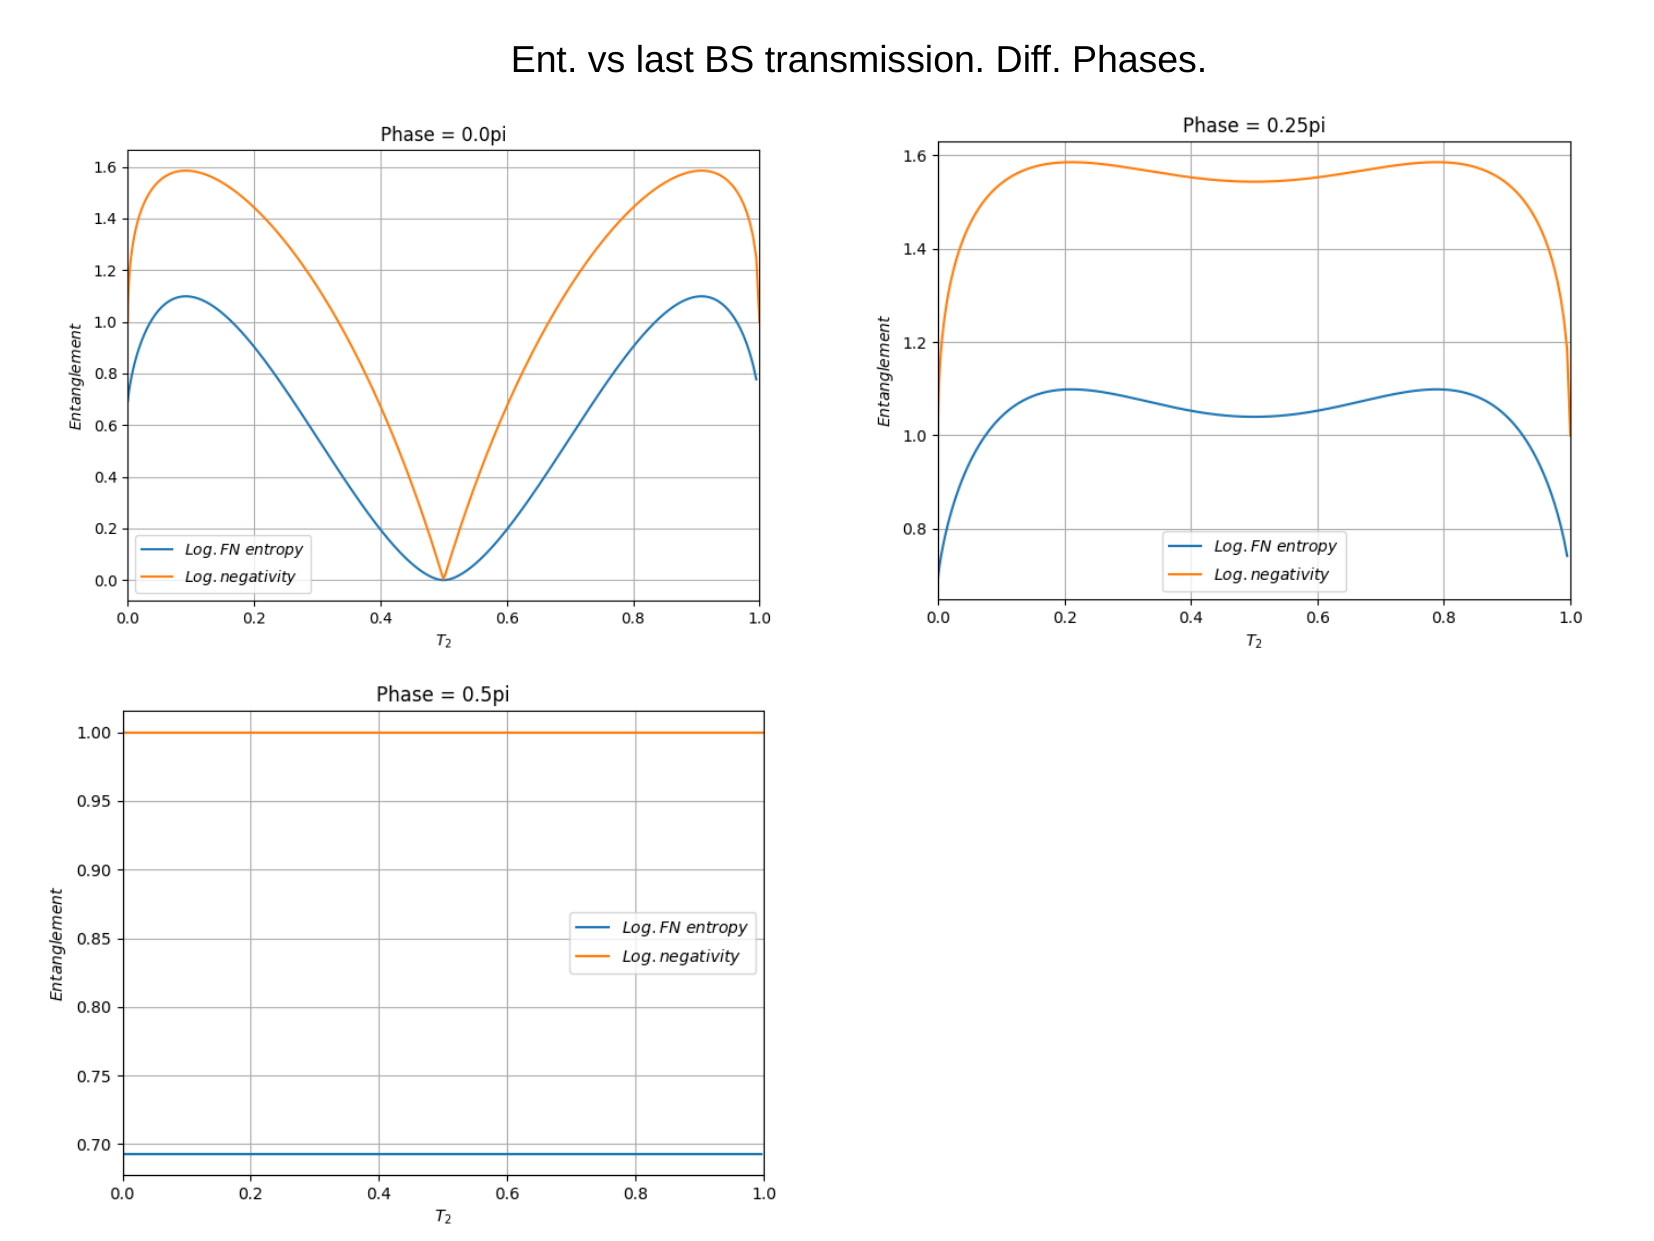

Ent. vs last BS transmission. Diff. Phases.